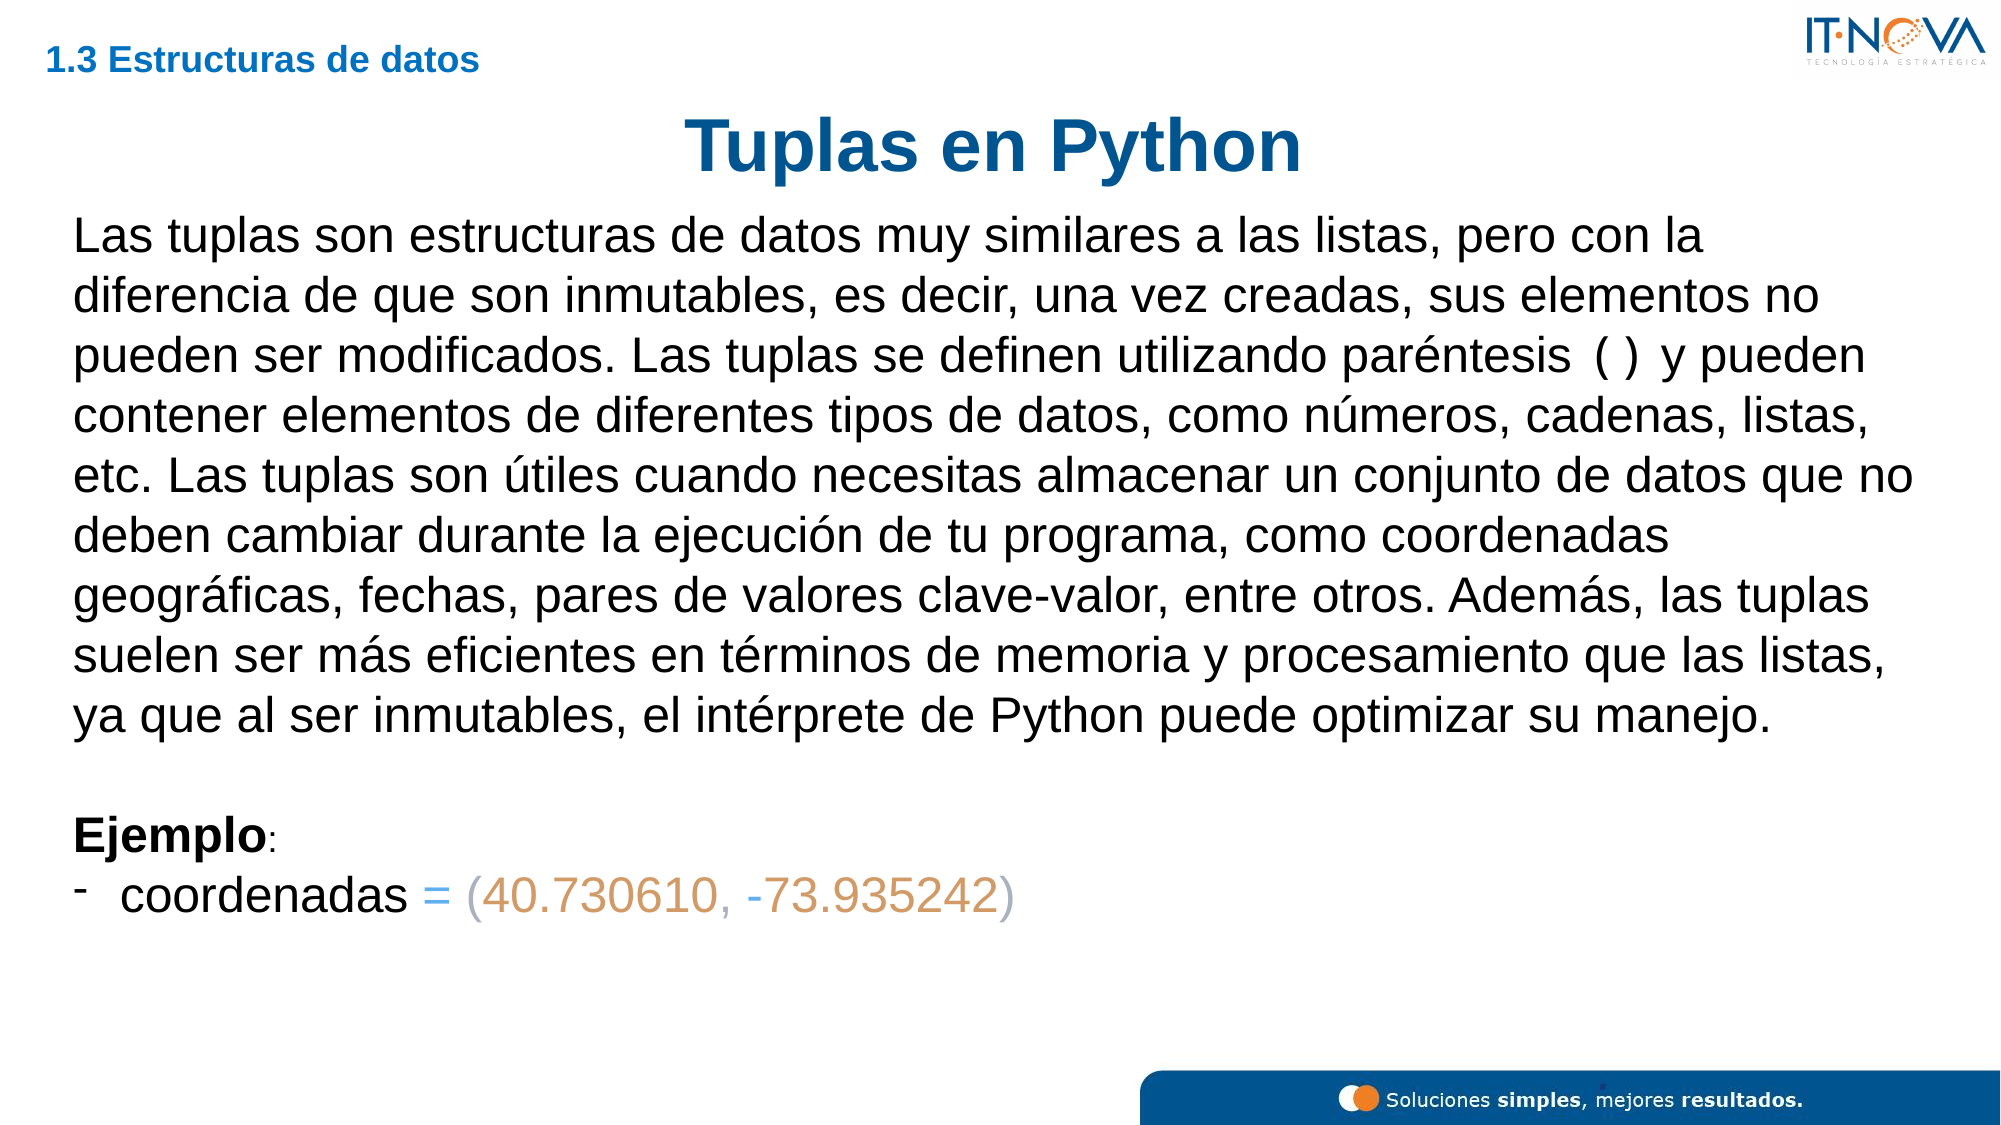

1.3 Estructuras de datos
Tuplas en Python
Las tuplas son estructuras de datos muy similares a las listas, pero con la diferencia de que son inmutables, es decir, una vez creadas, sus elementos no pueden ser modificados. Las tuplas se definen utilizando paréntesis () y pueden contener elementos de diferentes tipos de datos, como números, cadenas, listas, etc. Las tuplas son útiles cuando necesitas almacenar un conjunto de datos que no deben cambiar durante la ejecución de tu programa, como coordenadas geográficas, fechas, pares de valores clave-valor, entre otros. Además, las tuplas suelen ser más eficientes en términos de memoria y procesamiento que las listas, ya que al ser inmutables, el intérprete de Python puede optimizar su manejo.
Ejemplo:
coordenadas = (40.730610, -73.935242)